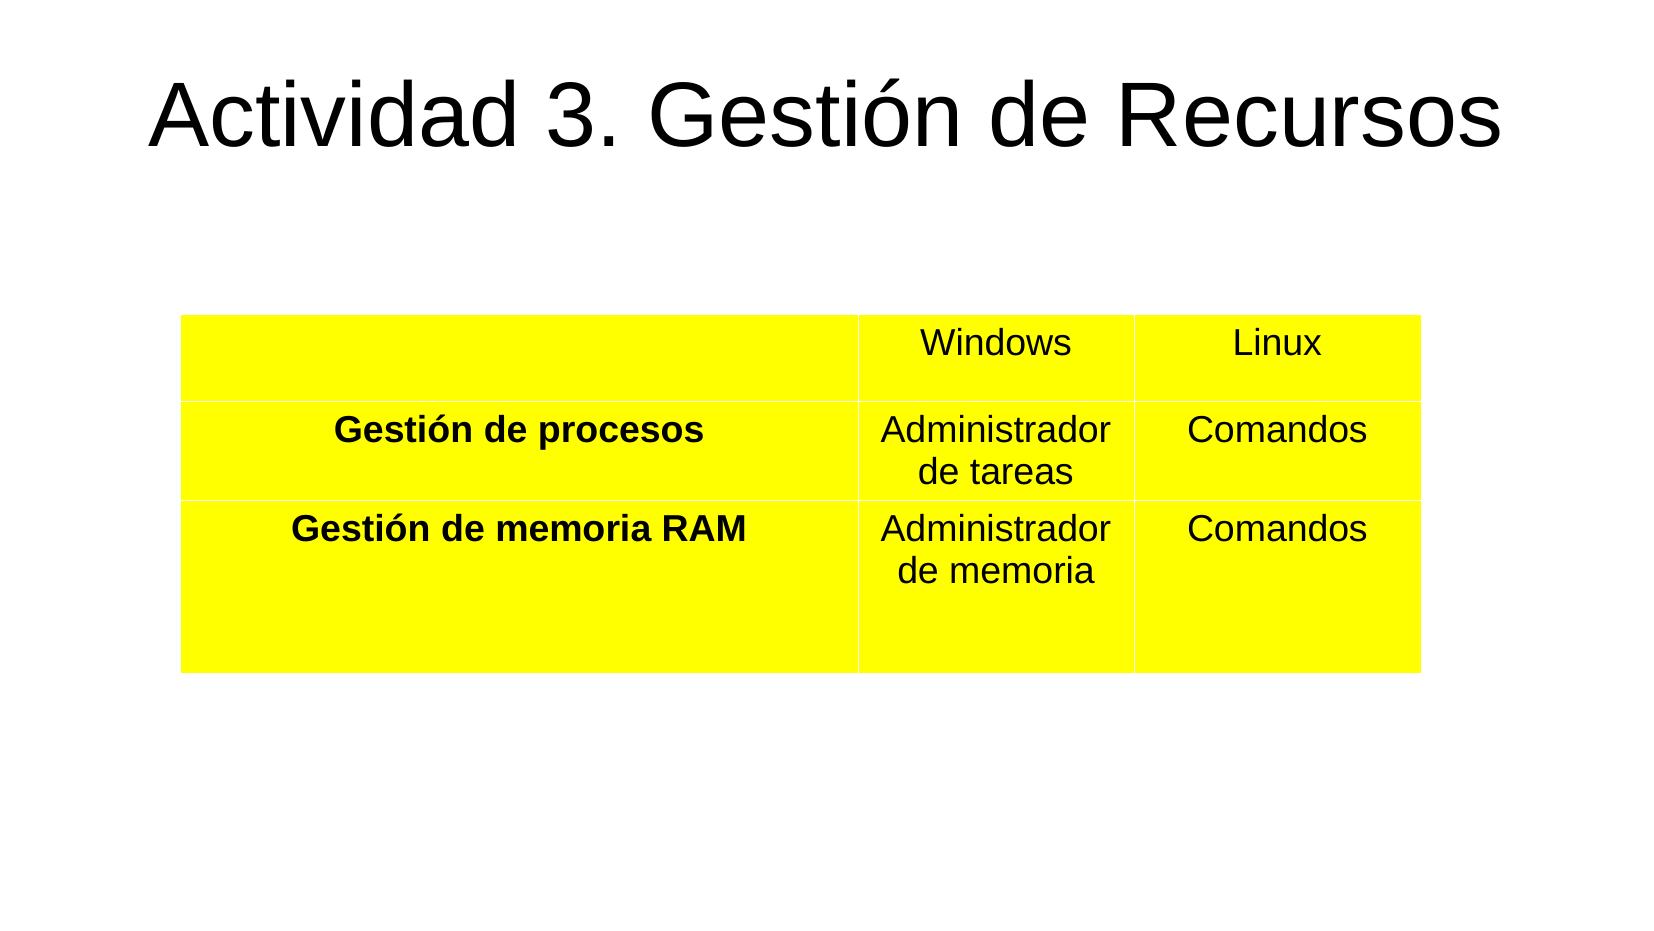

# Actividad 3. Gestión de Recursos
| | Windows | Linux |
| --- | --- | --- |
| Gestión de procesos | Administrador de tareas | Comandos |
| Gestión de memoria RAM | Administrador de memoria | Comandos |